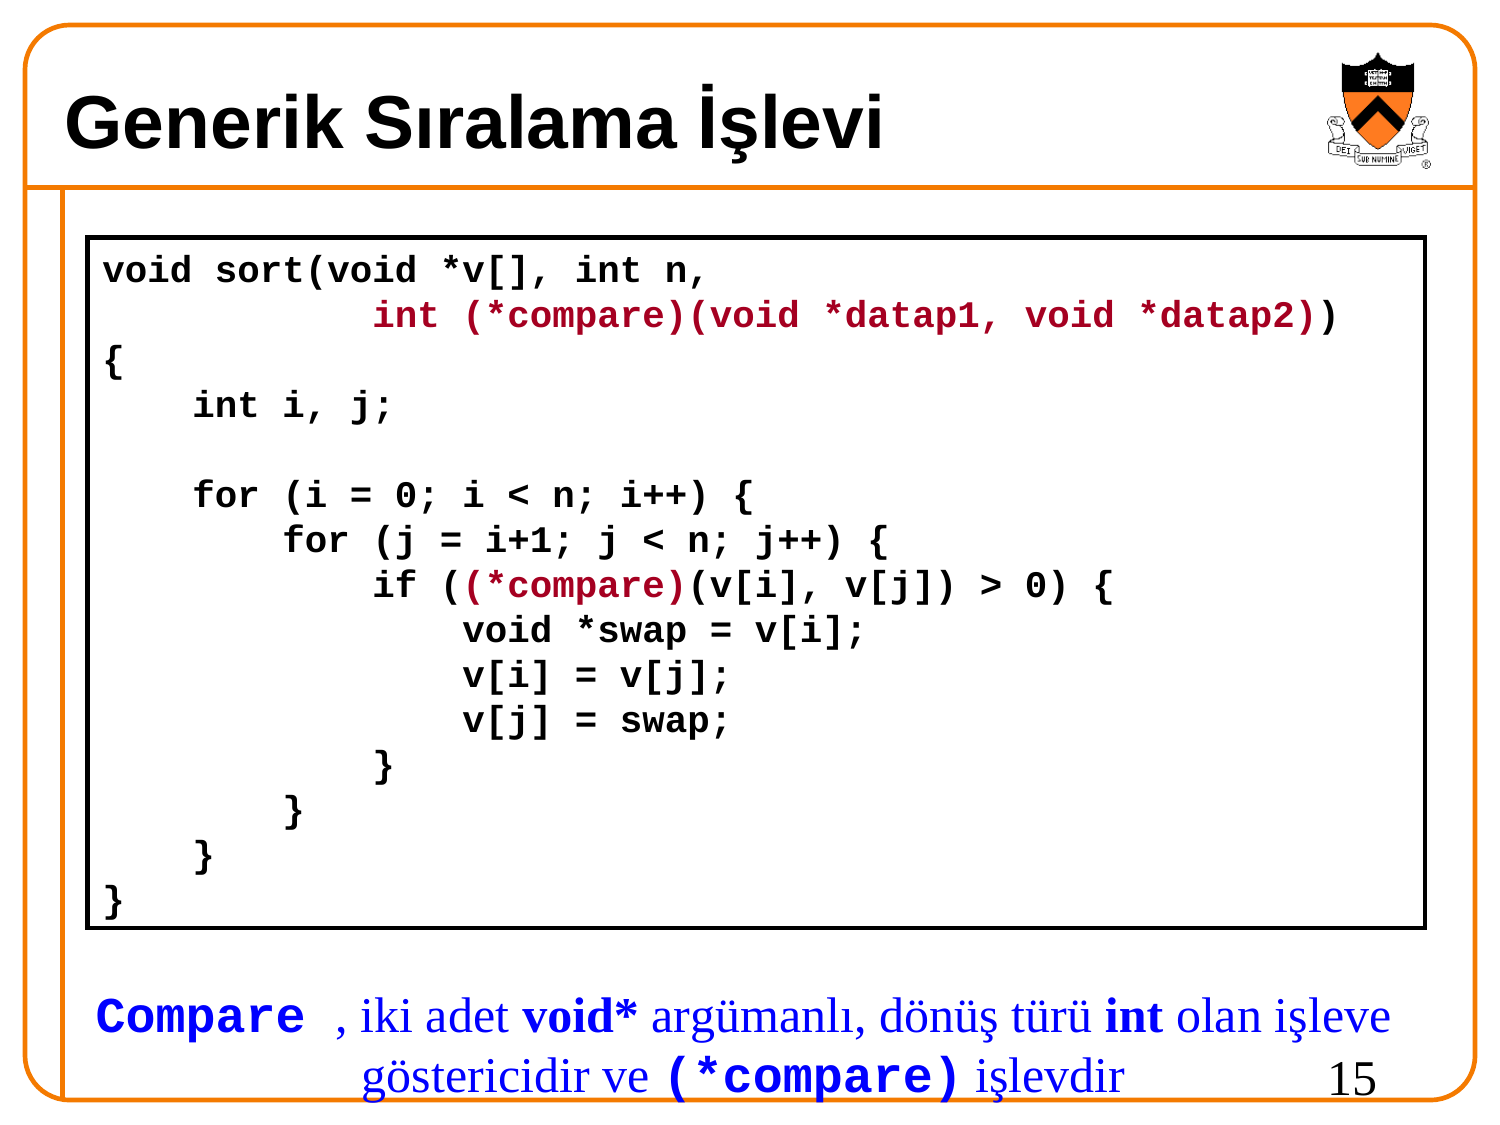

# Generik Sıralama İşlevi
void sort(void *v[], int n,
 int (*compare)(void *datap1, void *datap2))
{
 int i, j;
 for (i = 0; i < n; i++) {
 for (j = i+1; j < n; j++) {
 if ((*compare)(v[i], v[j]) > 0) {
 void *swap = v[i];
 v[i] = v[j];
 v[j] = swap;
 }
 }
 }
}
Compare , iki adet void* argümanlı, dönüş türü int olan işleve göstericidir ve (*compare) işlevdir
15